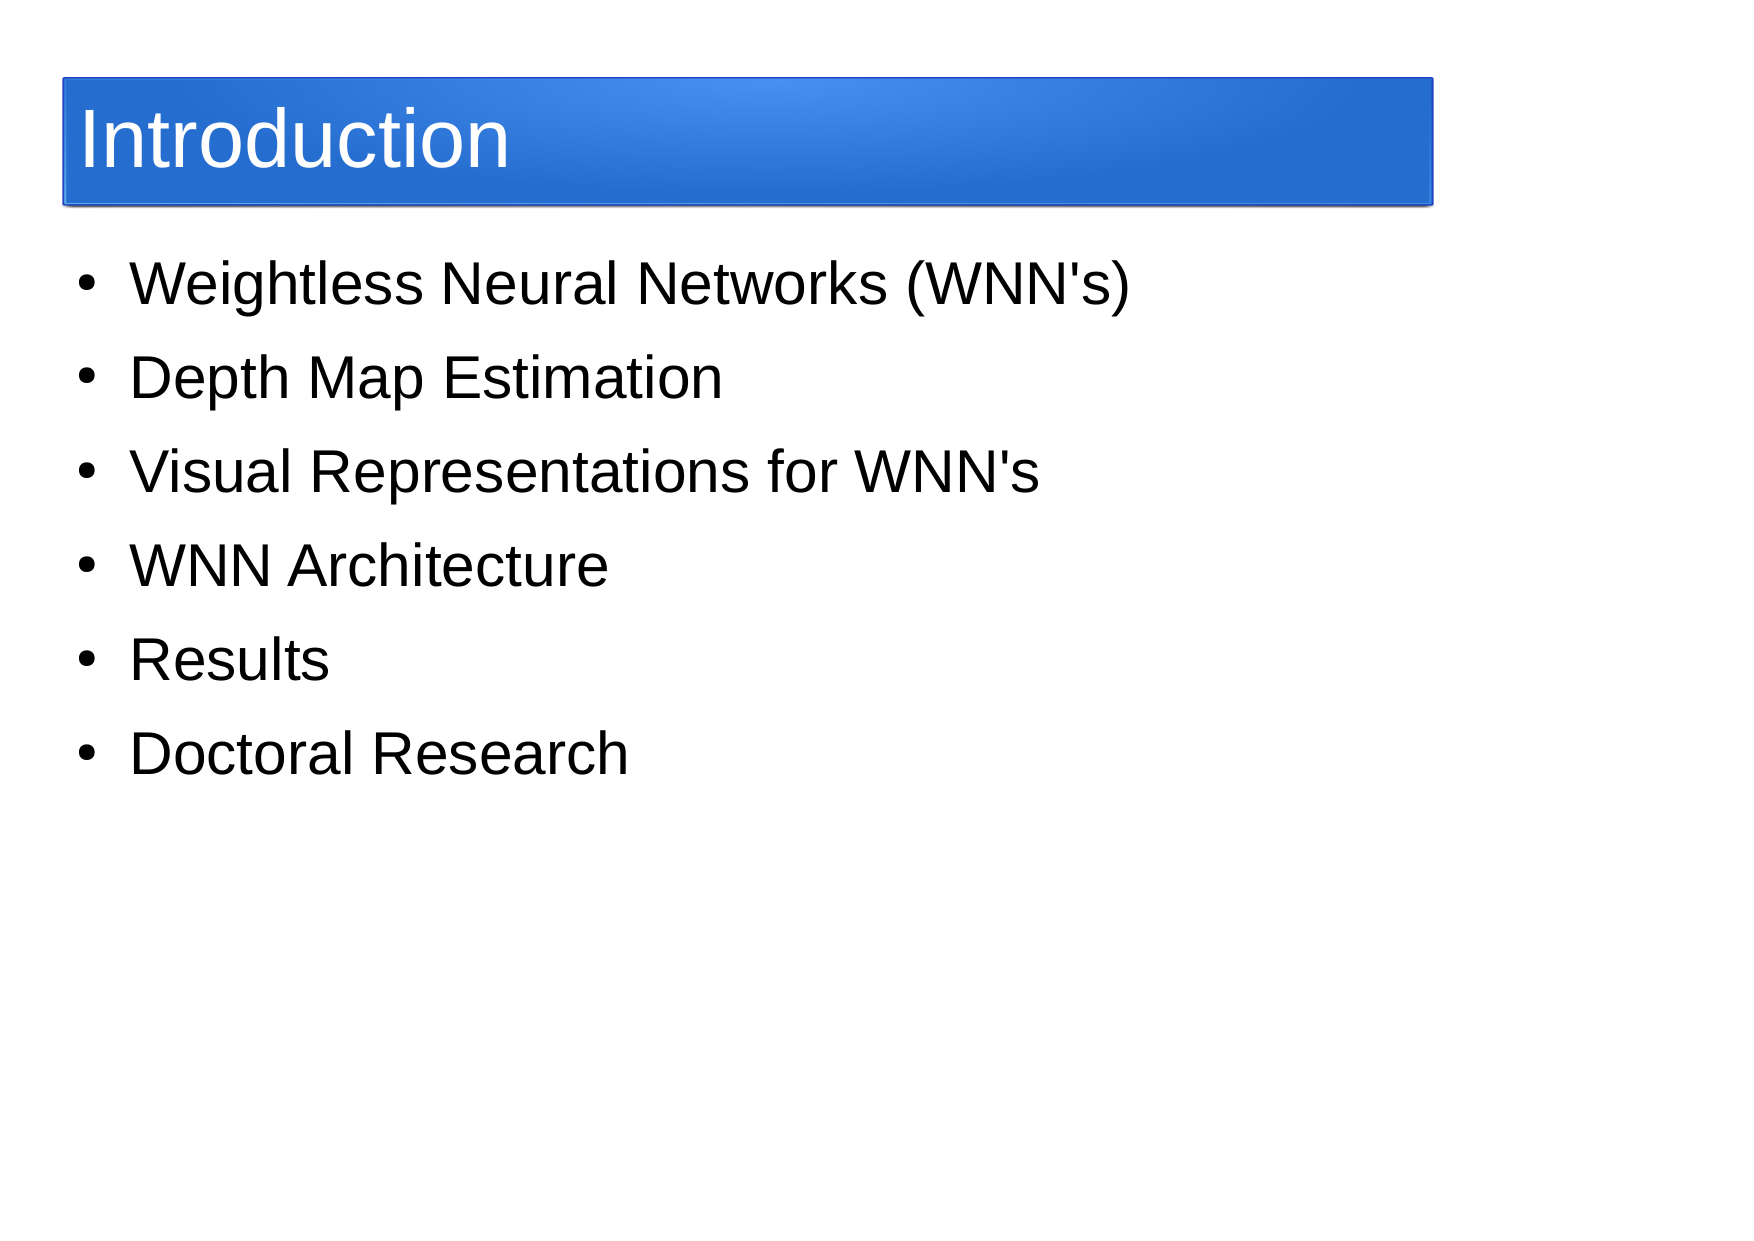

# Introduction
Weightless Neural Networks (WNN's)
Depth Map Estimation
Visual Representations for WNN's
WNN Architecture
Results
Doctoral Research